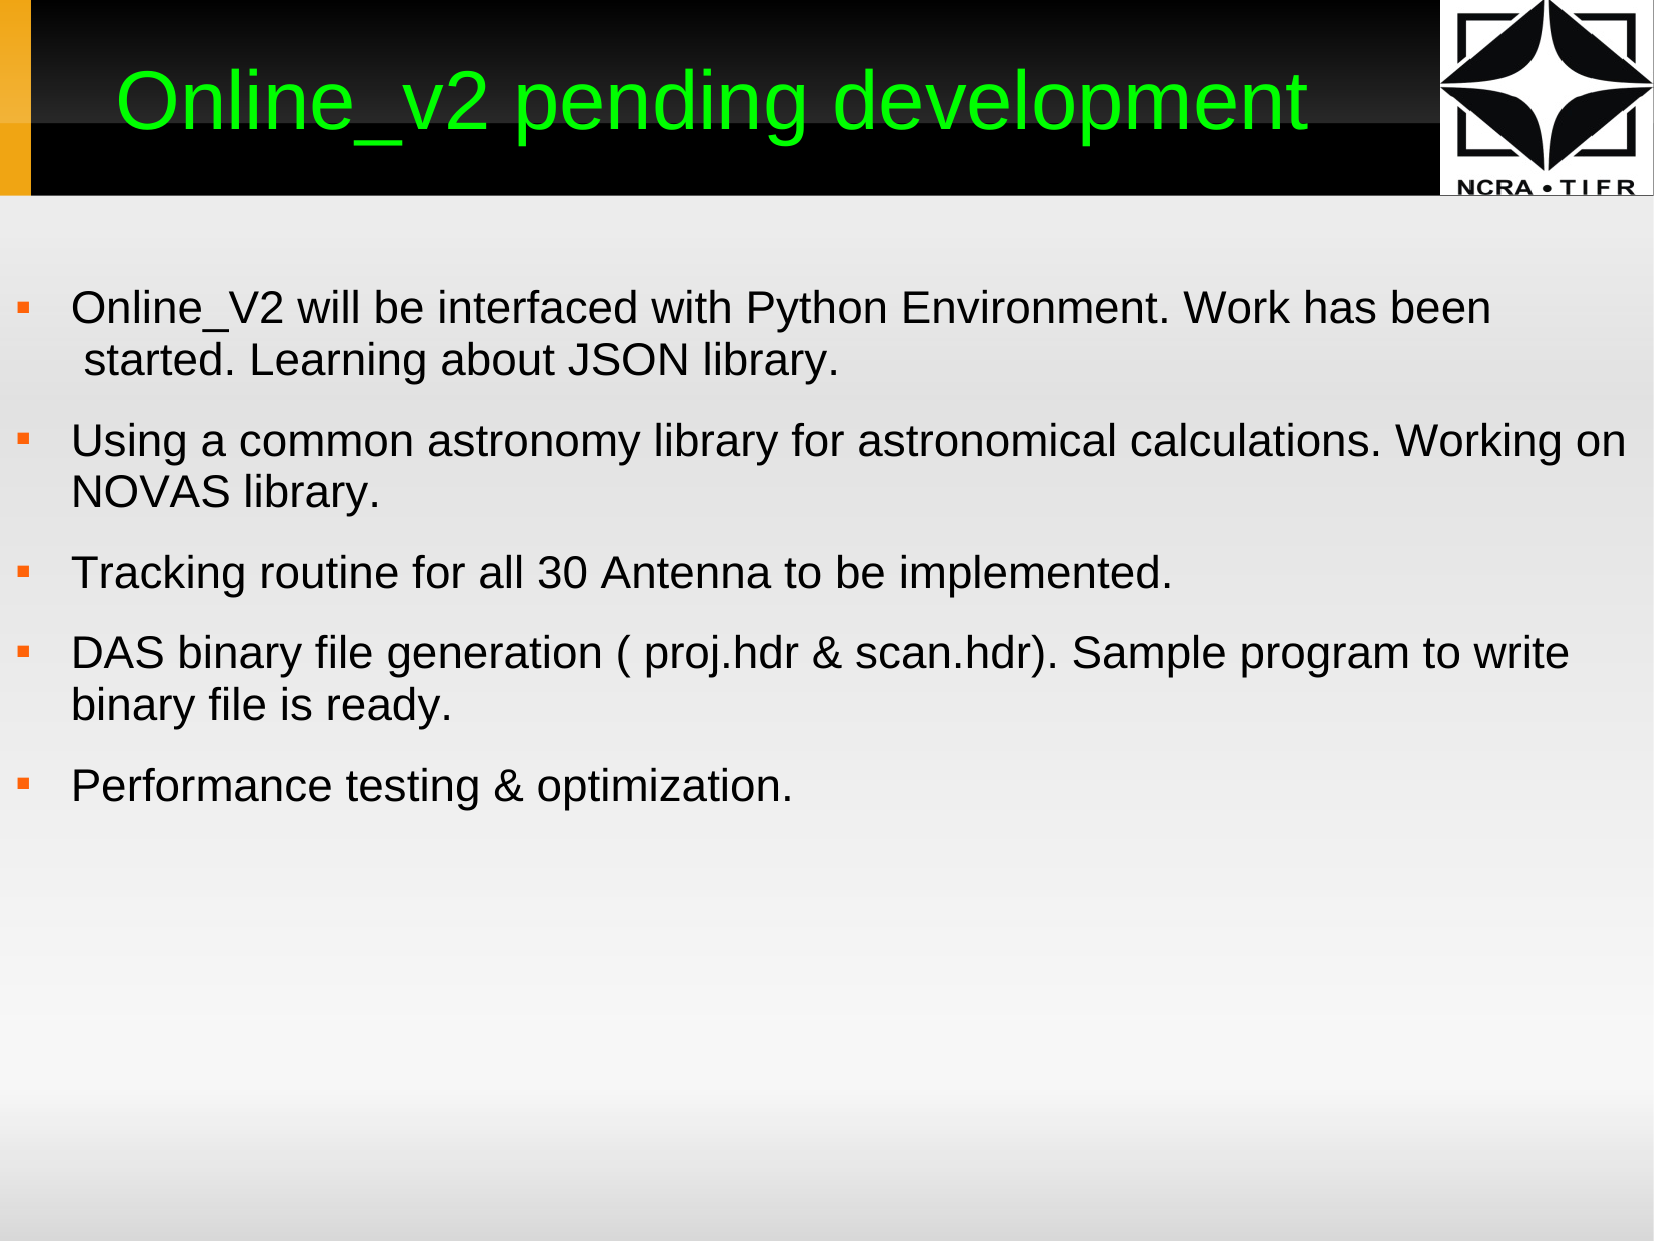

Online_v2 pending development
# Online_V2 will be interfaced with Python Environment. Work has been started. Learning about JSON library.
Using a common astronomy library for astronomical calculations. Working on NOVAS library.
Tracking routine for all 30 Antenna to be implemented.
DAS binary file generation ( proj.hdr & scan.hdr). Sample program to write binary file is ready.
Performance testing & optimization.